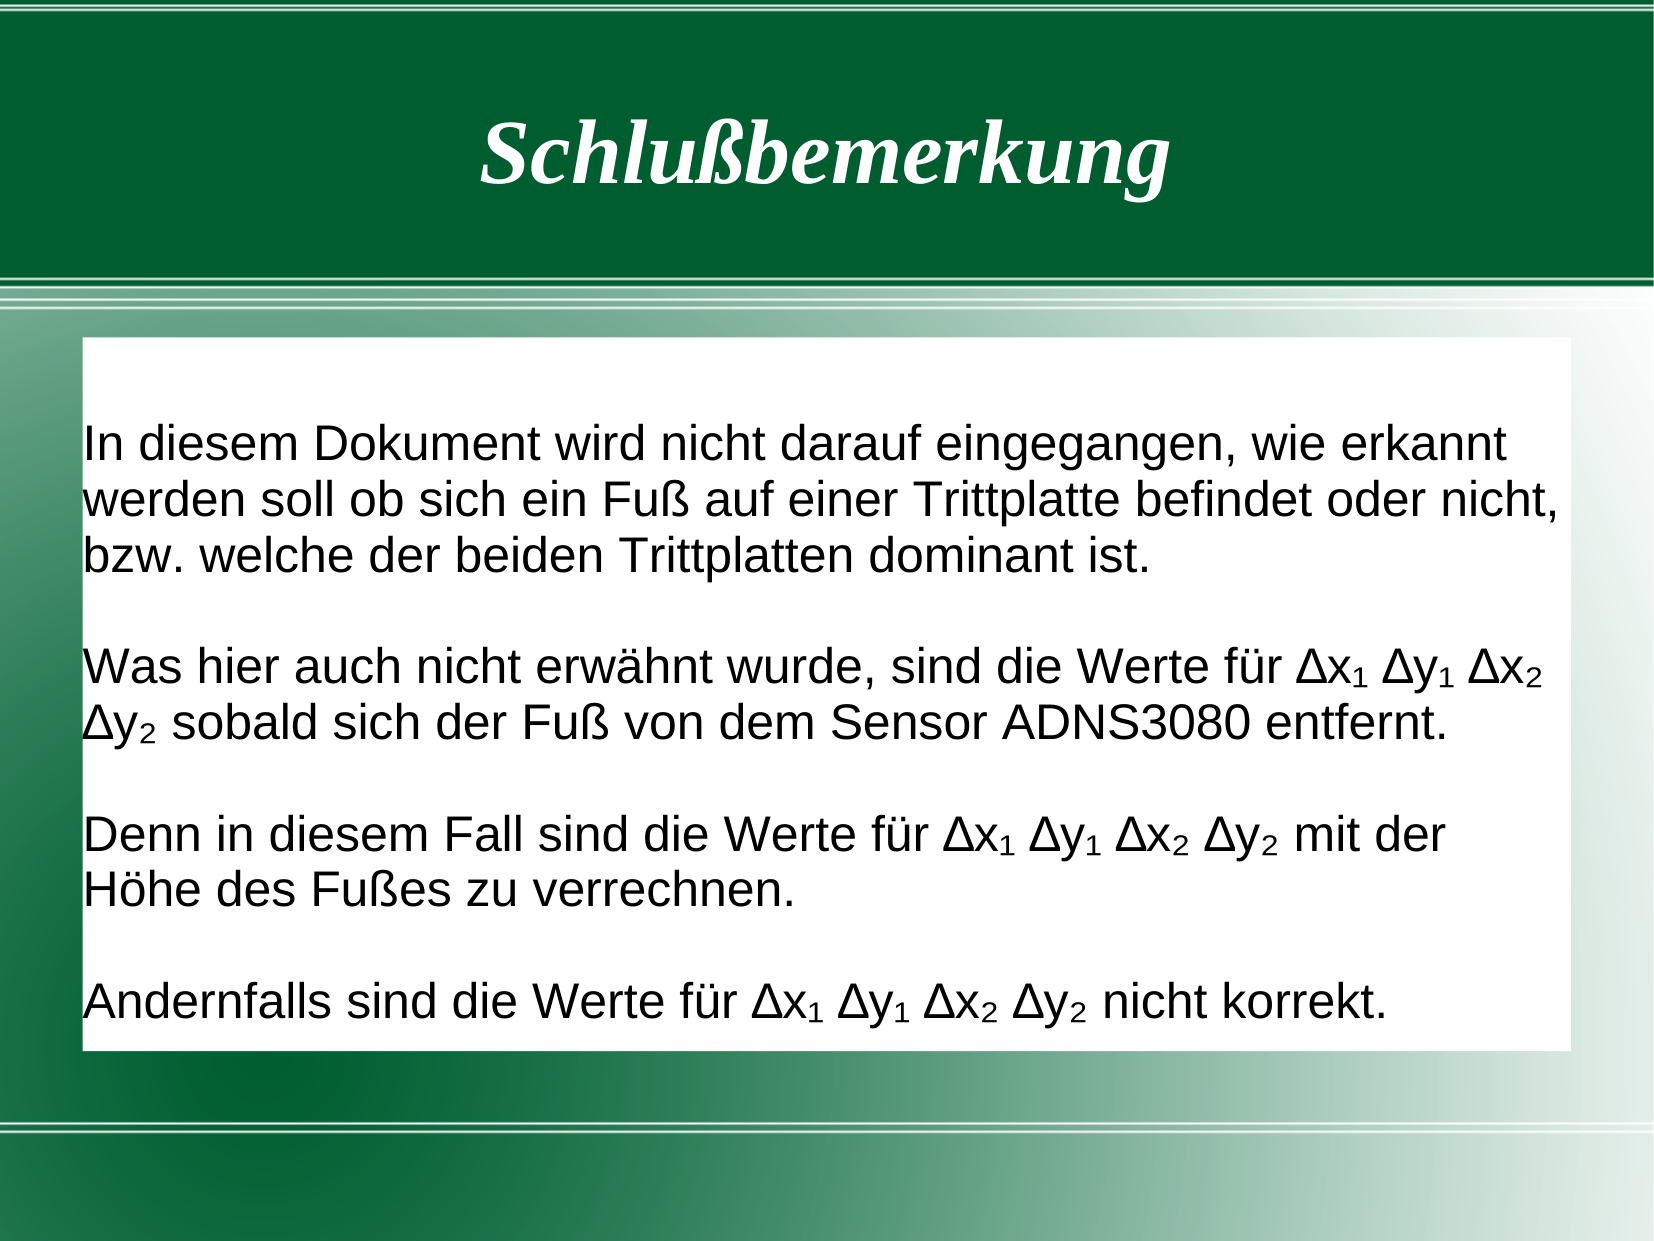

# Schlußbemerkung
In diesem Dokument wird nicht darauf eingegangen, wie erkannt werden soll ob sich ein Fuß auf einer Trittplatte befindet oder nicht, bzw. welche der beiden Trittplatten dominant ist.
Was hier auch nicht erwähnt wurde, sind die Werte für ∆x₁ ∆y₁ ∆x₂ ∆y₂ sobald sich der Fuß von dem Sensor ADNS3080 entfernt.
Denn in diesem Fall sind die Werte für ∆x₁ ∆y₁ ∆x₂ ∆y₂ mit der Höhe des Fußes zu verrechnen.
Andernfalls sind die Werte für ∆x₁ ∆y₁ ∆x₂ ∆y₂ nicht korrekt.